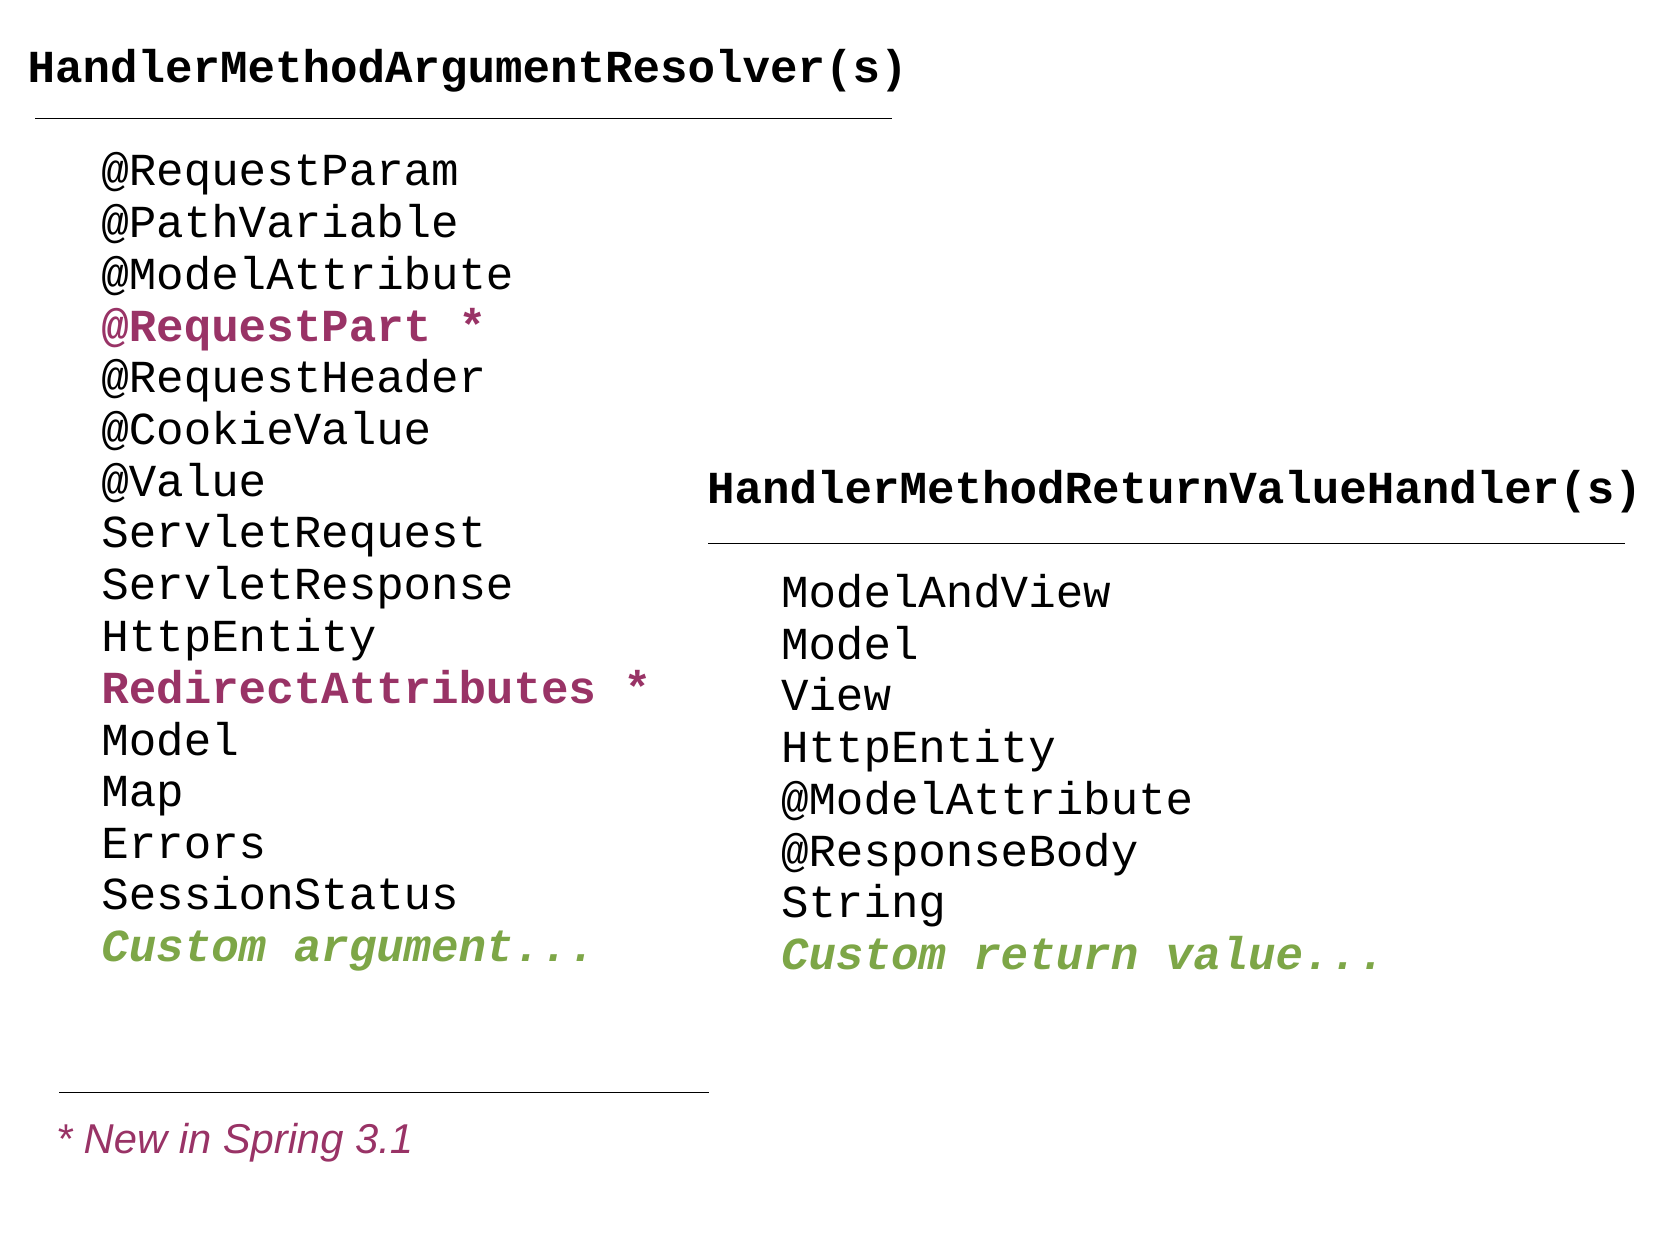

HandlerMethodArgumentResolver(s)
	@RequestParam
	@PathVariable
	@ModelAttribute
	@RequestPart *
	@RequestHeader
	@CookieValue
	@Value
	ServletRequest
	ServletResponse
	HttpEntity
	RedirectAttributes *
	Model
	Map
	Errors
	SessionStatus
	Custom argument...
HandlerMethodReturnValueHandler(s)
	ModelAndView
	Model
	View
	HttpEntity
	@ModelAttribute
	@ResponseBody
	String
	Custom return value...
* New in Spring 3.1